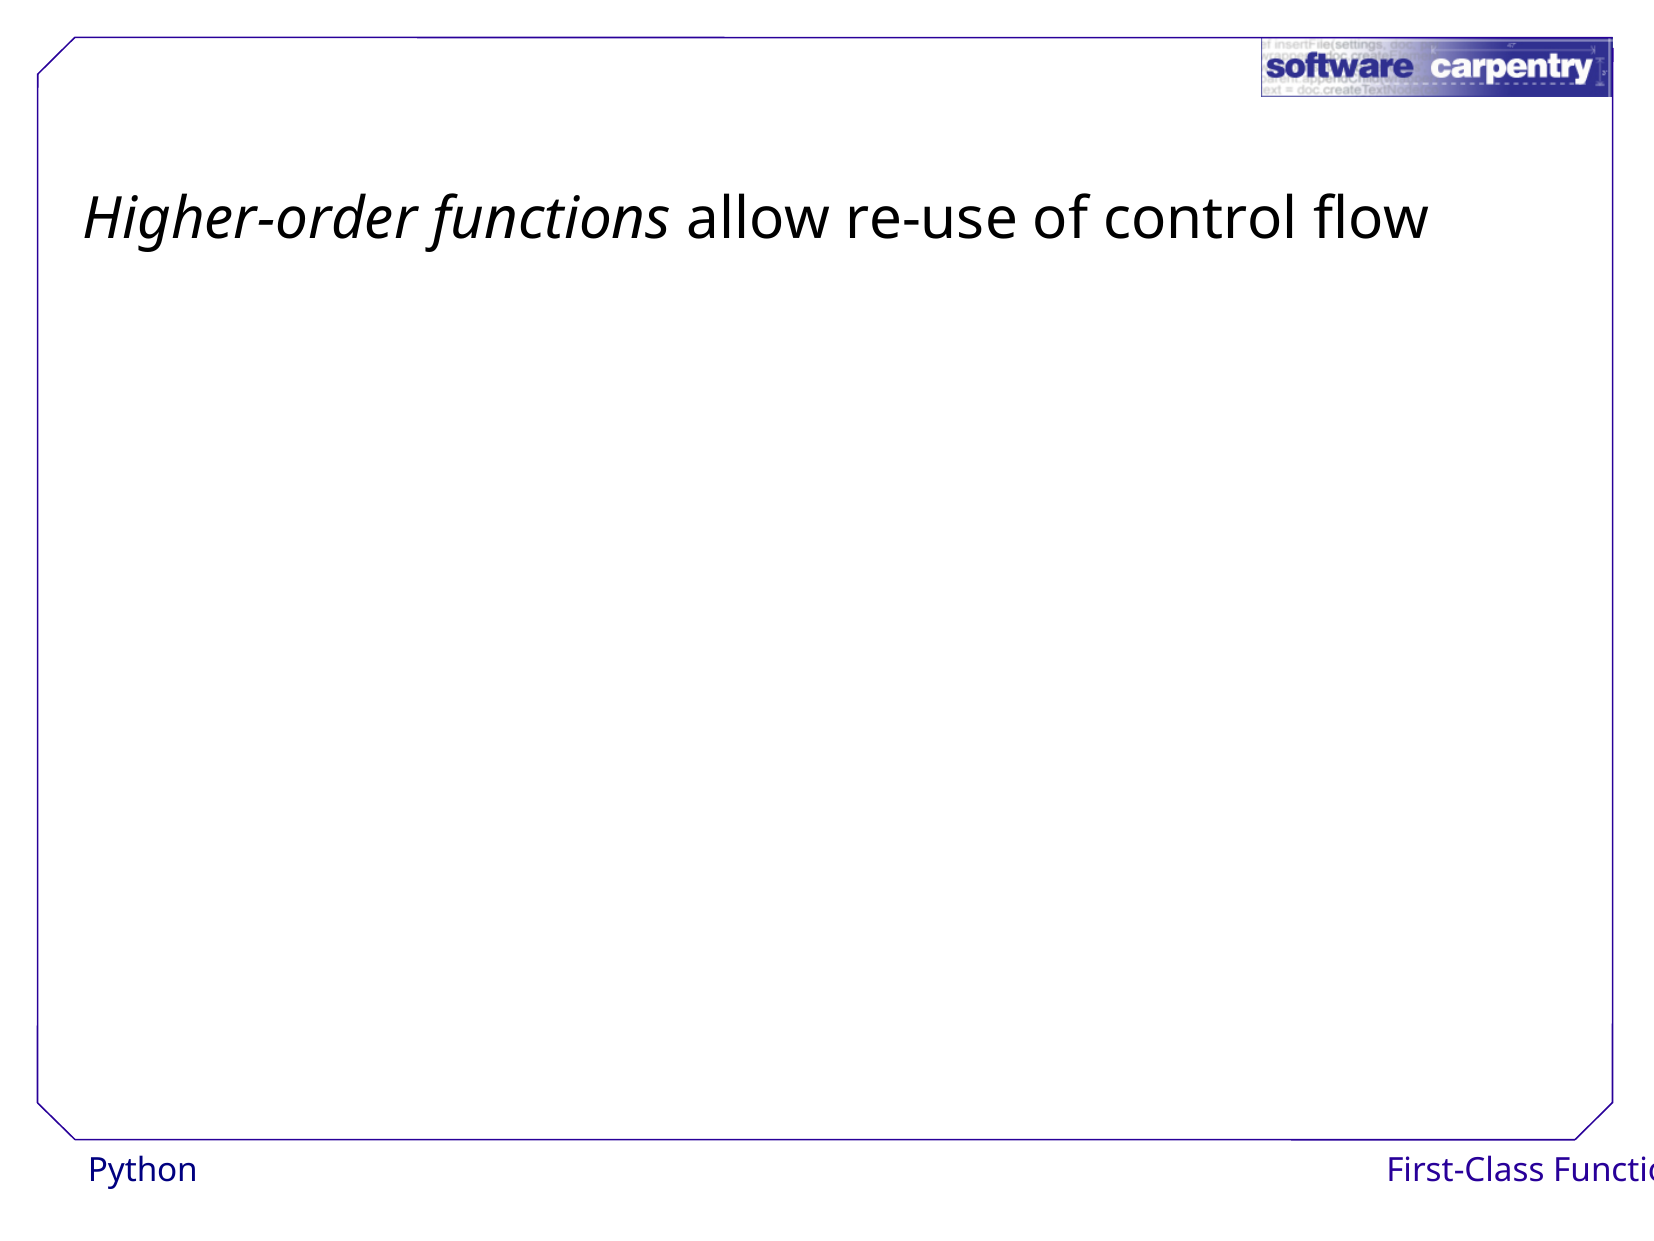

Higher-order functions allow re-use of control flow